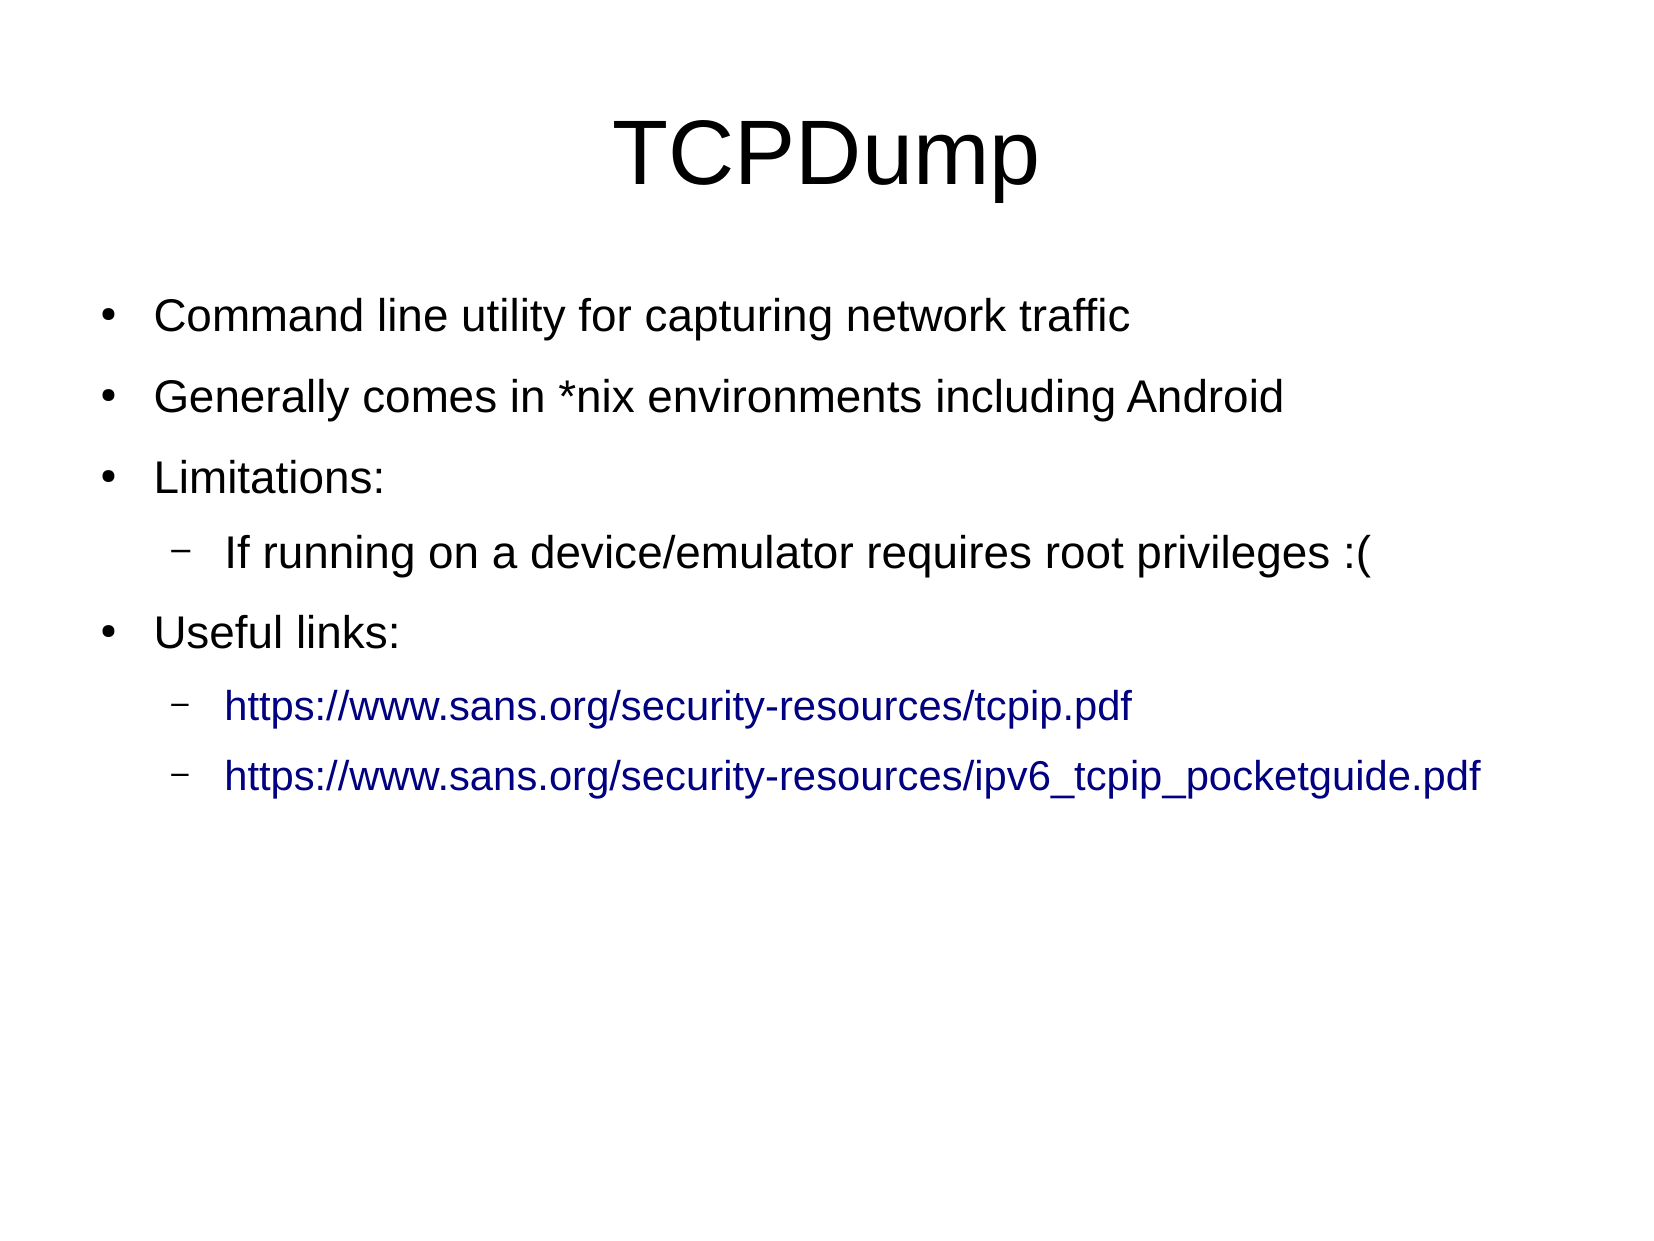

# TCPDump
Command line utility for capturing network traffic
Generally comes in *nix environments including Android
Limitations:
If running on a device/emulator requires root privileges :(
Useful links:
https://www.sans.org/security-resources/tcpip.pdf
https://www.sans.org/security-resources/ipv6_tcpip_pocketguide.pdf